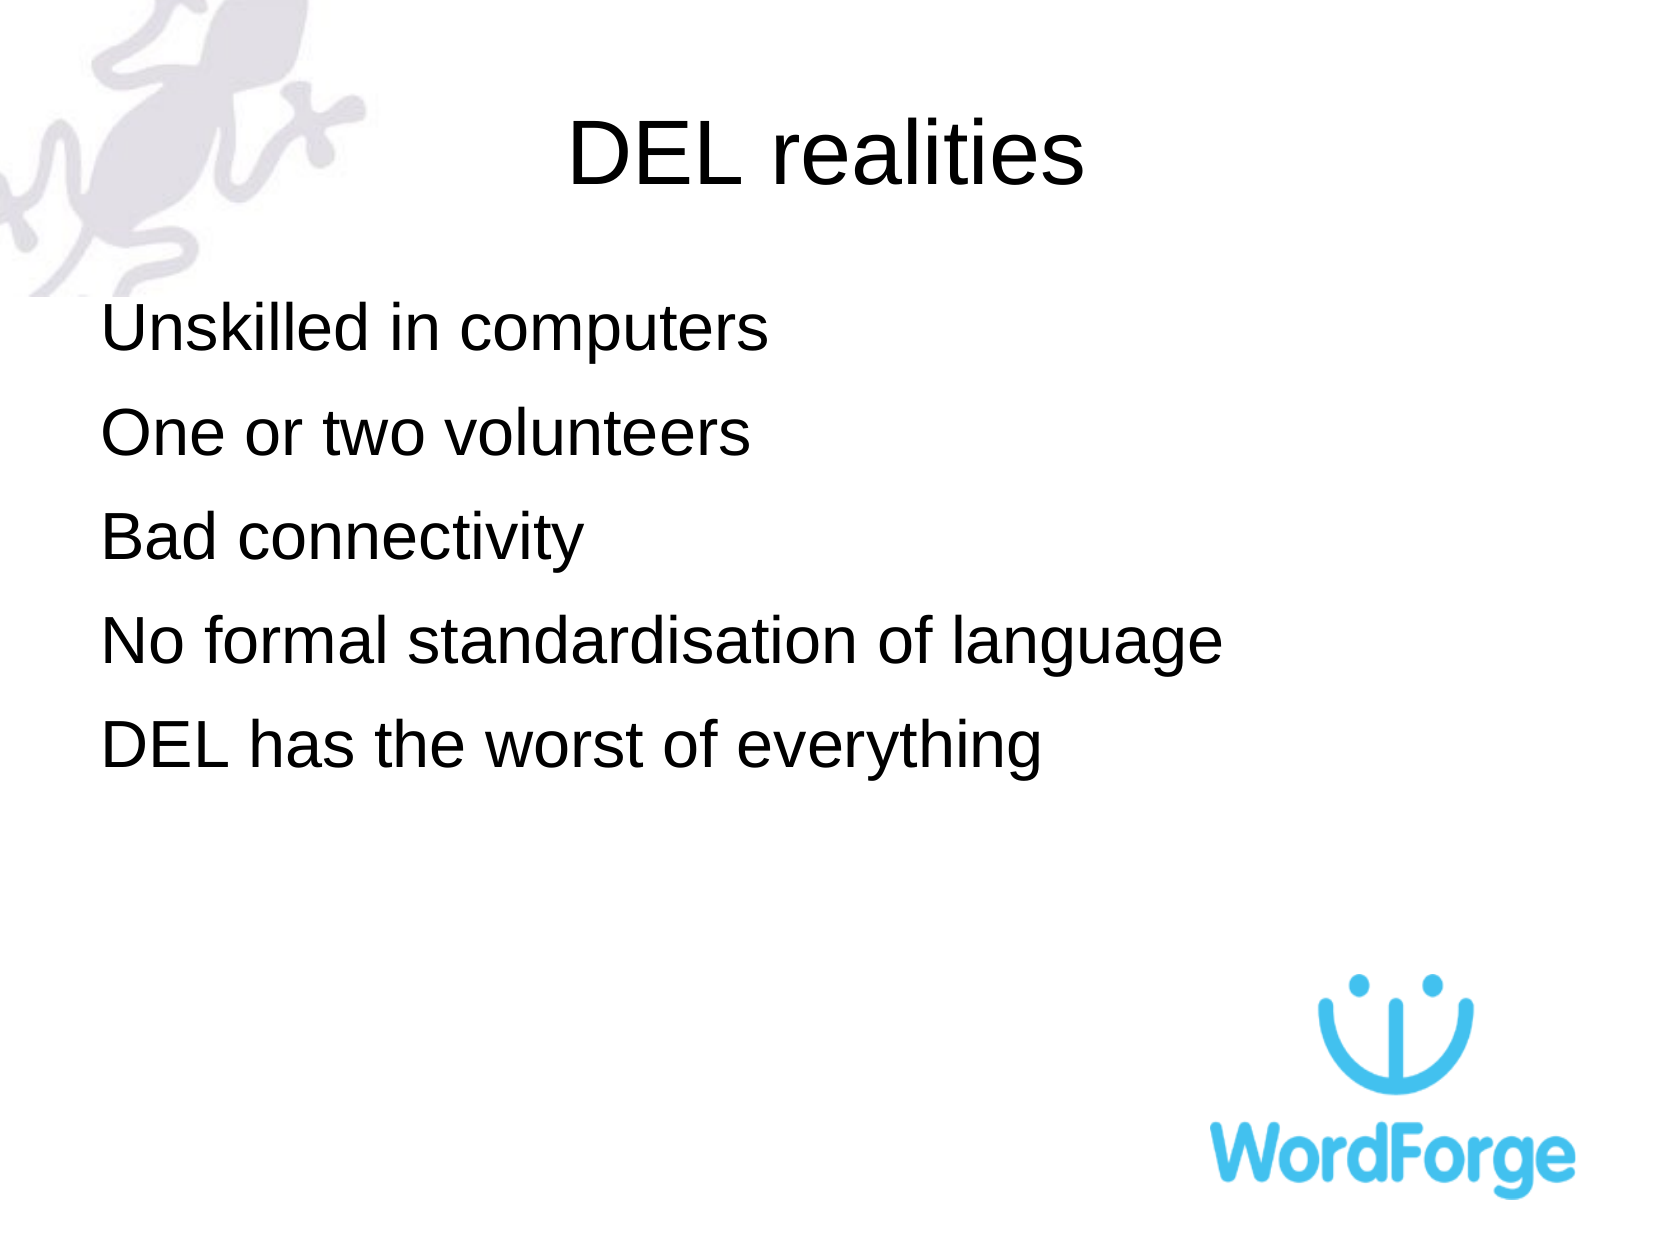

# DEL realities
Unskilled in computers
One or two volunteers
Bad connectivity
No formal standardisation of language
DEL has the worst of everything